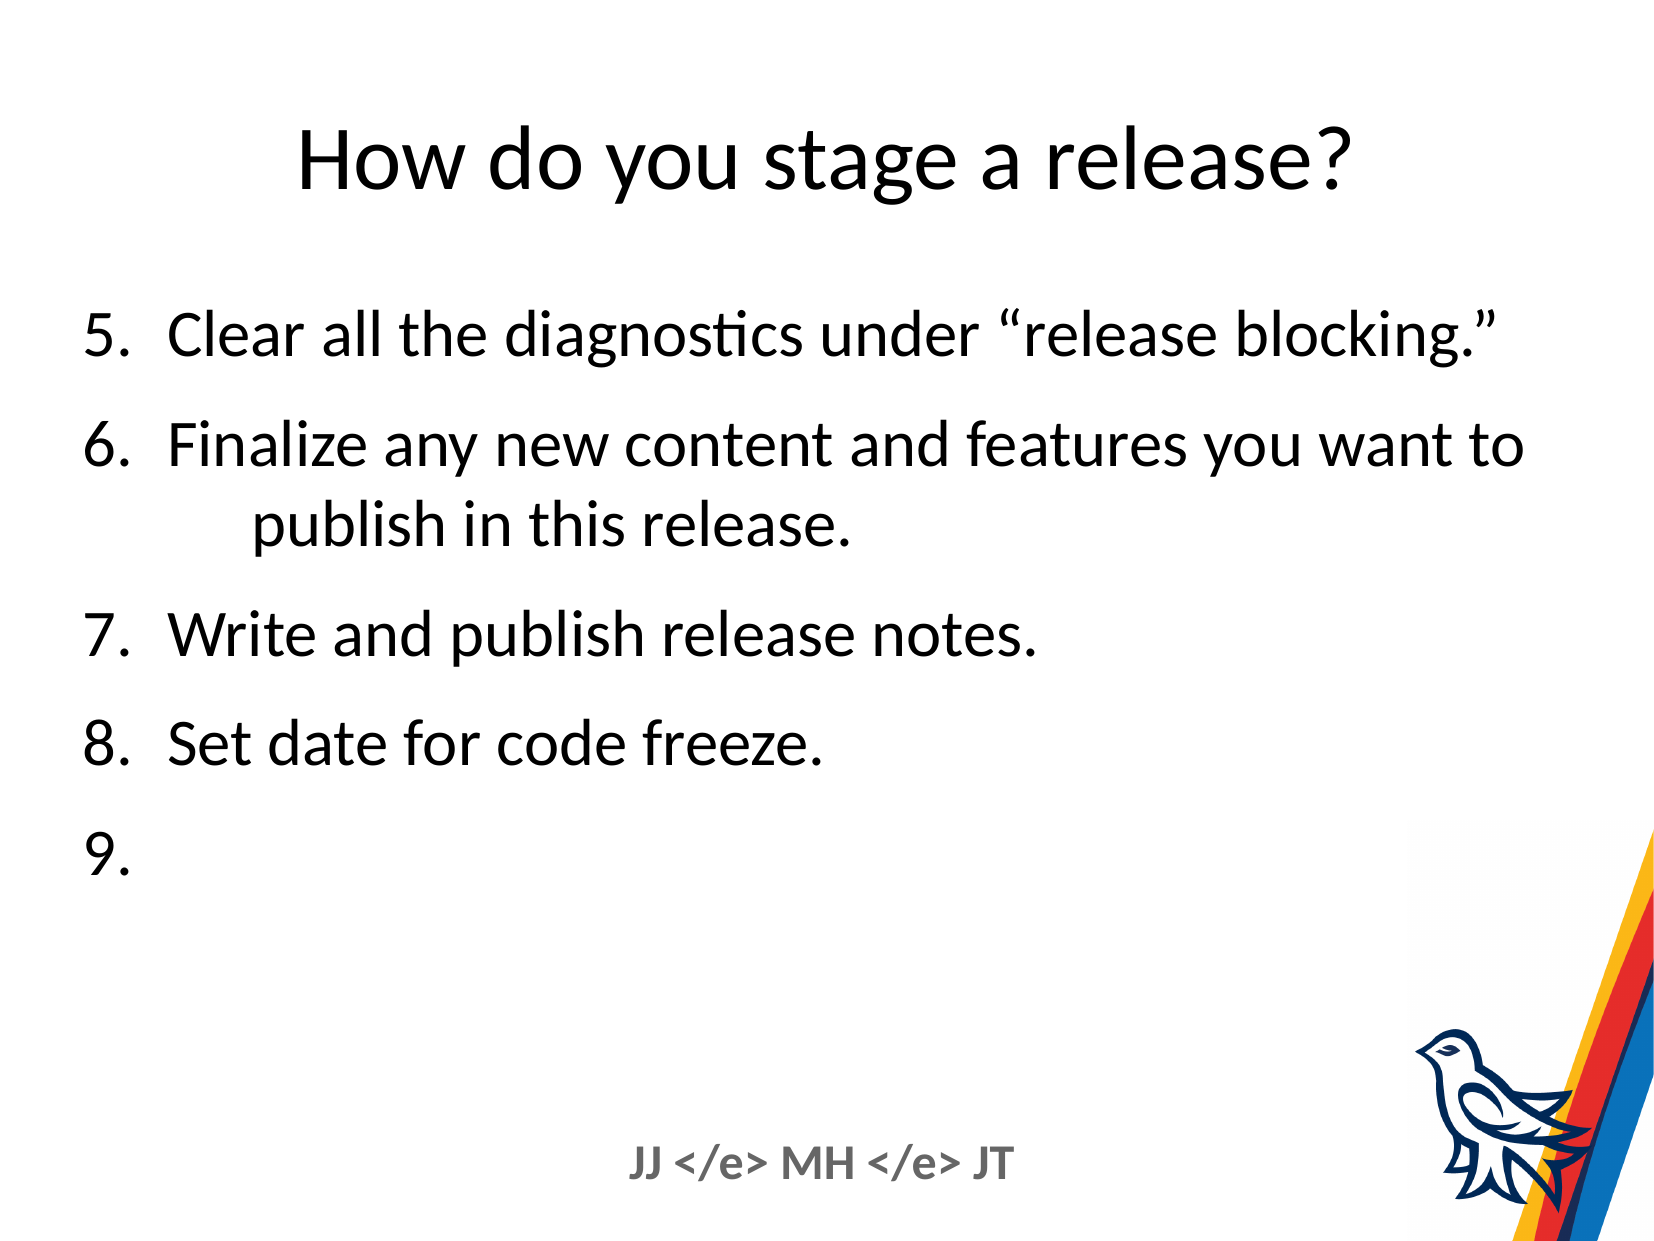

# How do you stage a release?
Clear all the diagnostics under “release blocking.”
Finalize any new content and features you want to publish in this release.
Write and publish release notes.
Set date for code freeze.
JJ </e> MH </e> JT